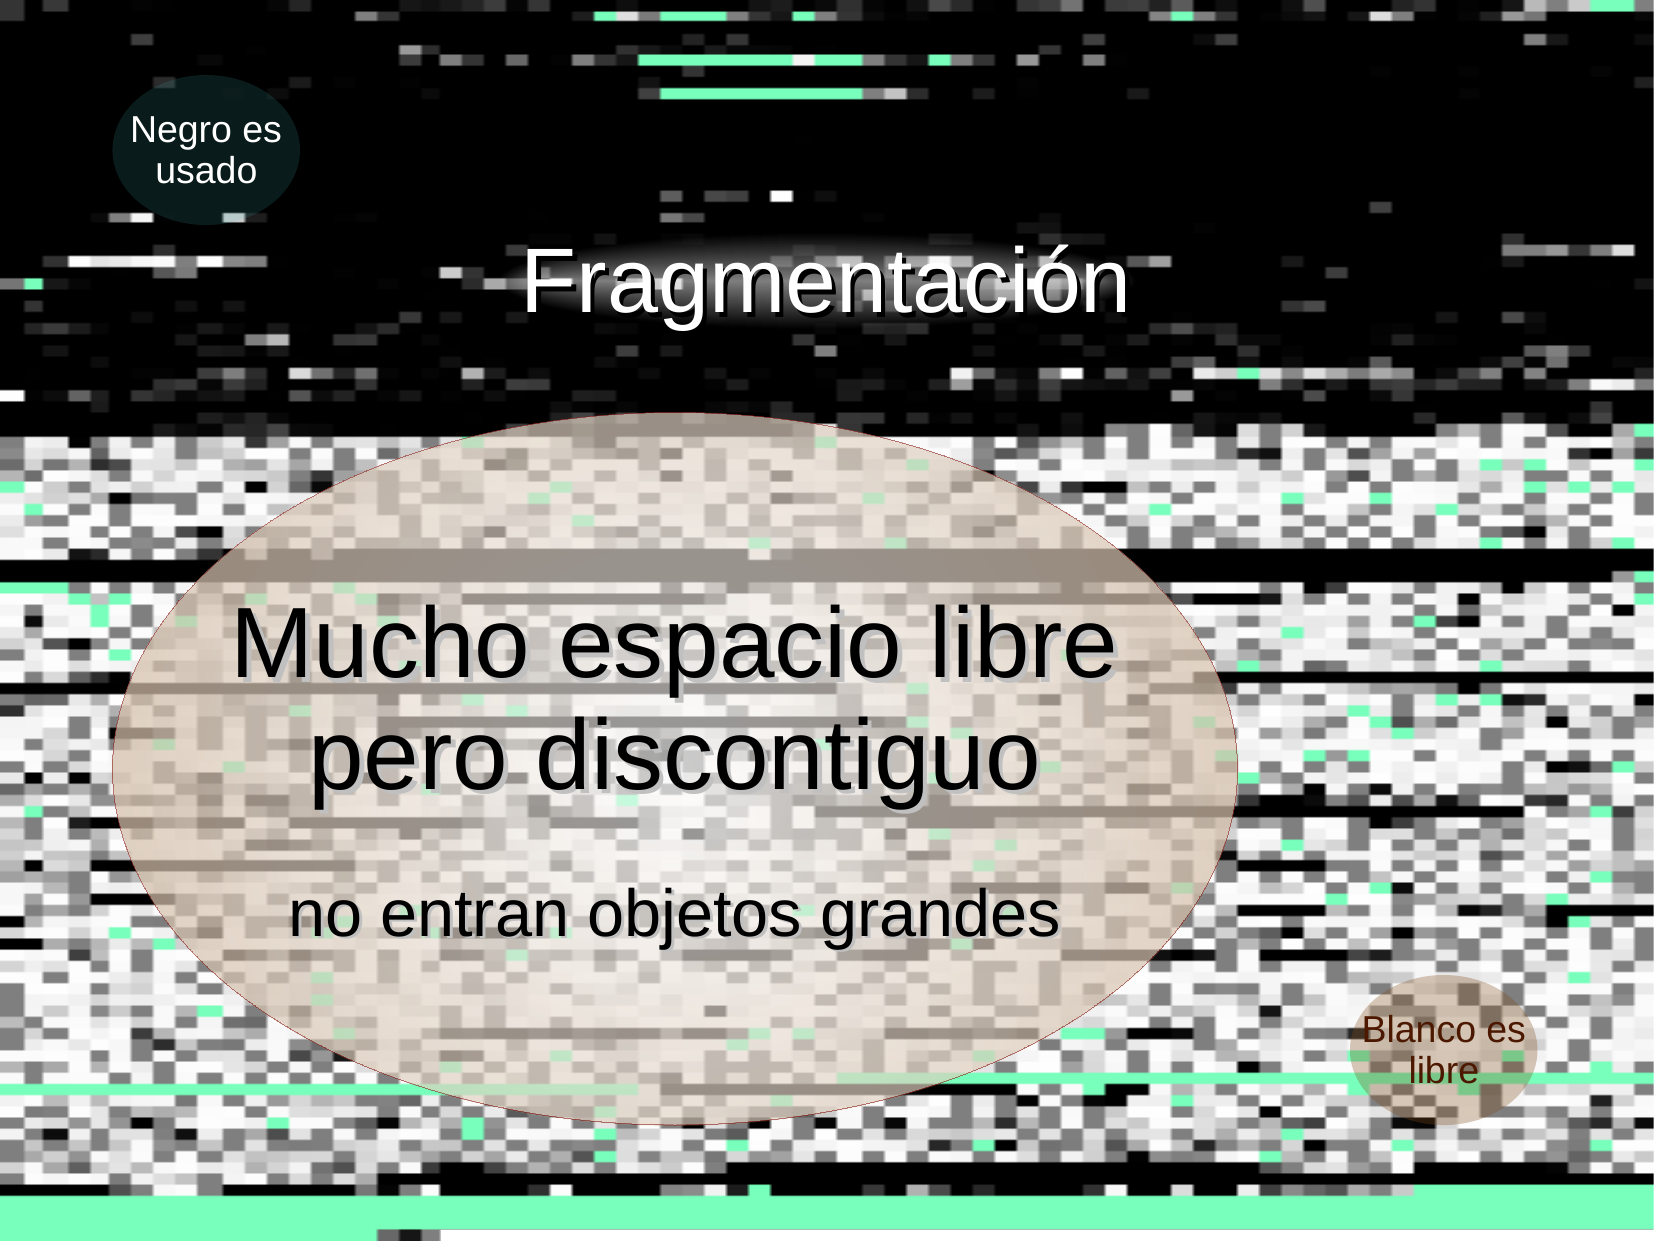

Negro es
usado
# Fragmentación
Mucho espacio libre
pero discontiguo
no entran objetos grandes
Blanco es
libre